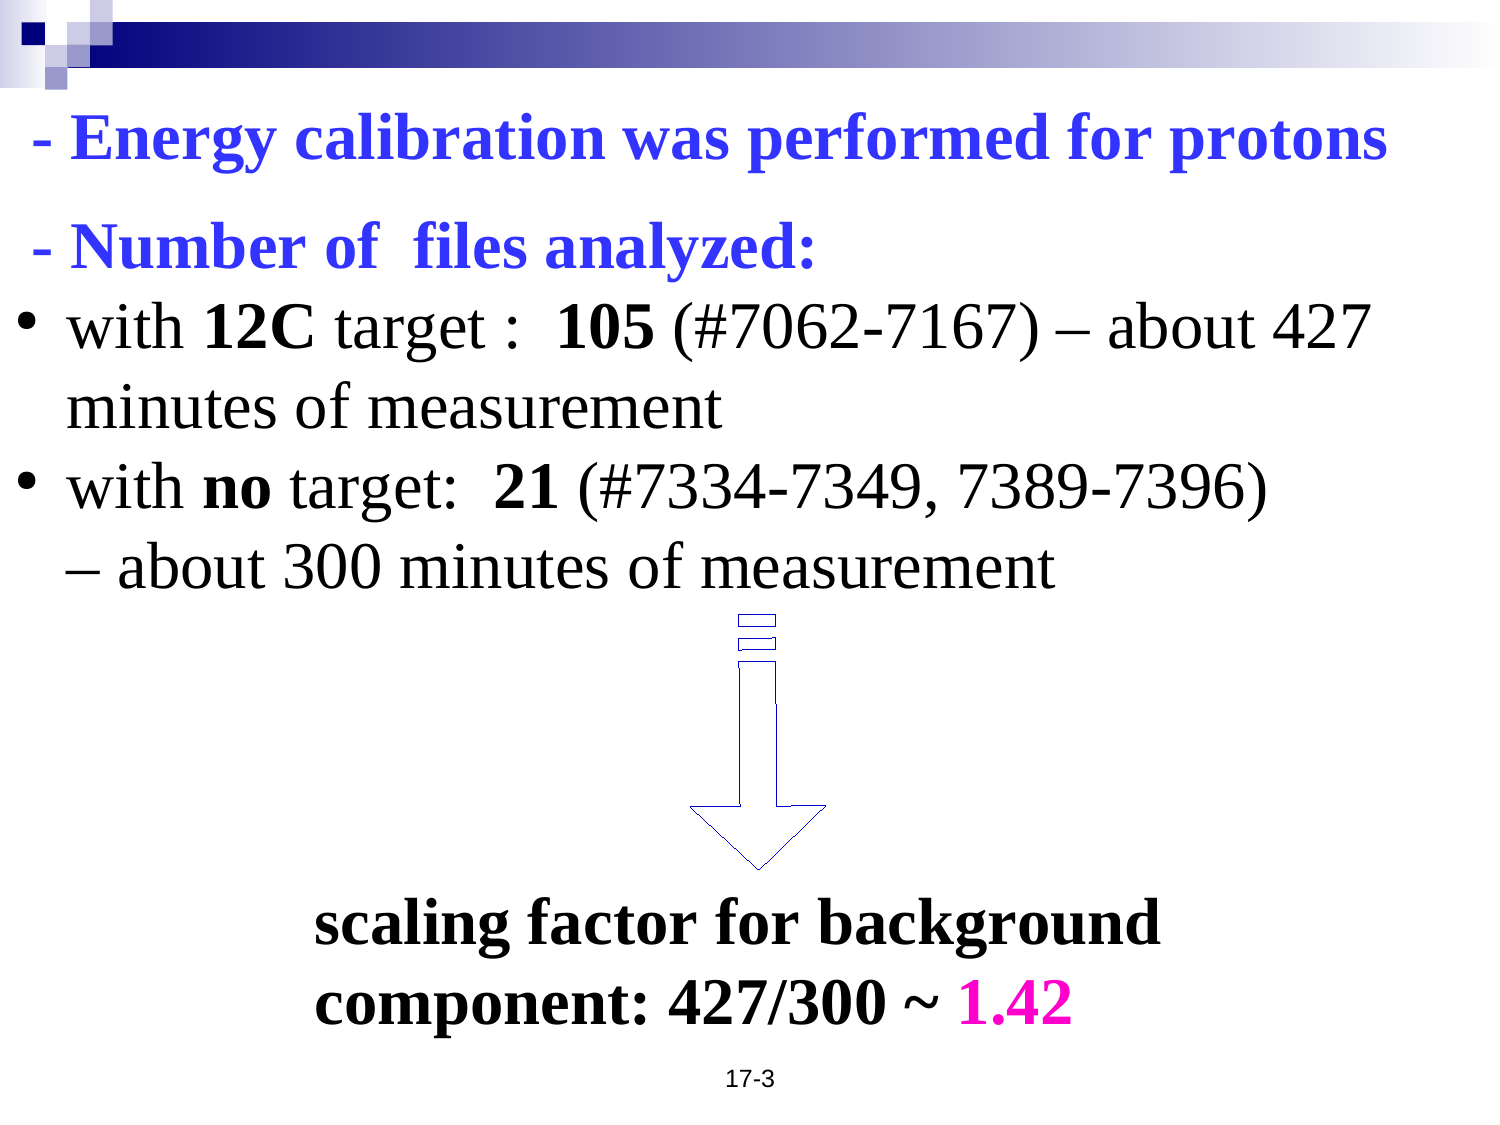

- Energy calibration was performed for protons
 - Number of files analyzed:
 with 12C target : 105 (#7062-7167) – about 427 minutes of measurement
 with no target: 21 (#7334-7349, 7389-7396)
 – about 300 minutes of measurement
scaling factor for background component: 427/300 ~ 1.42
17-3